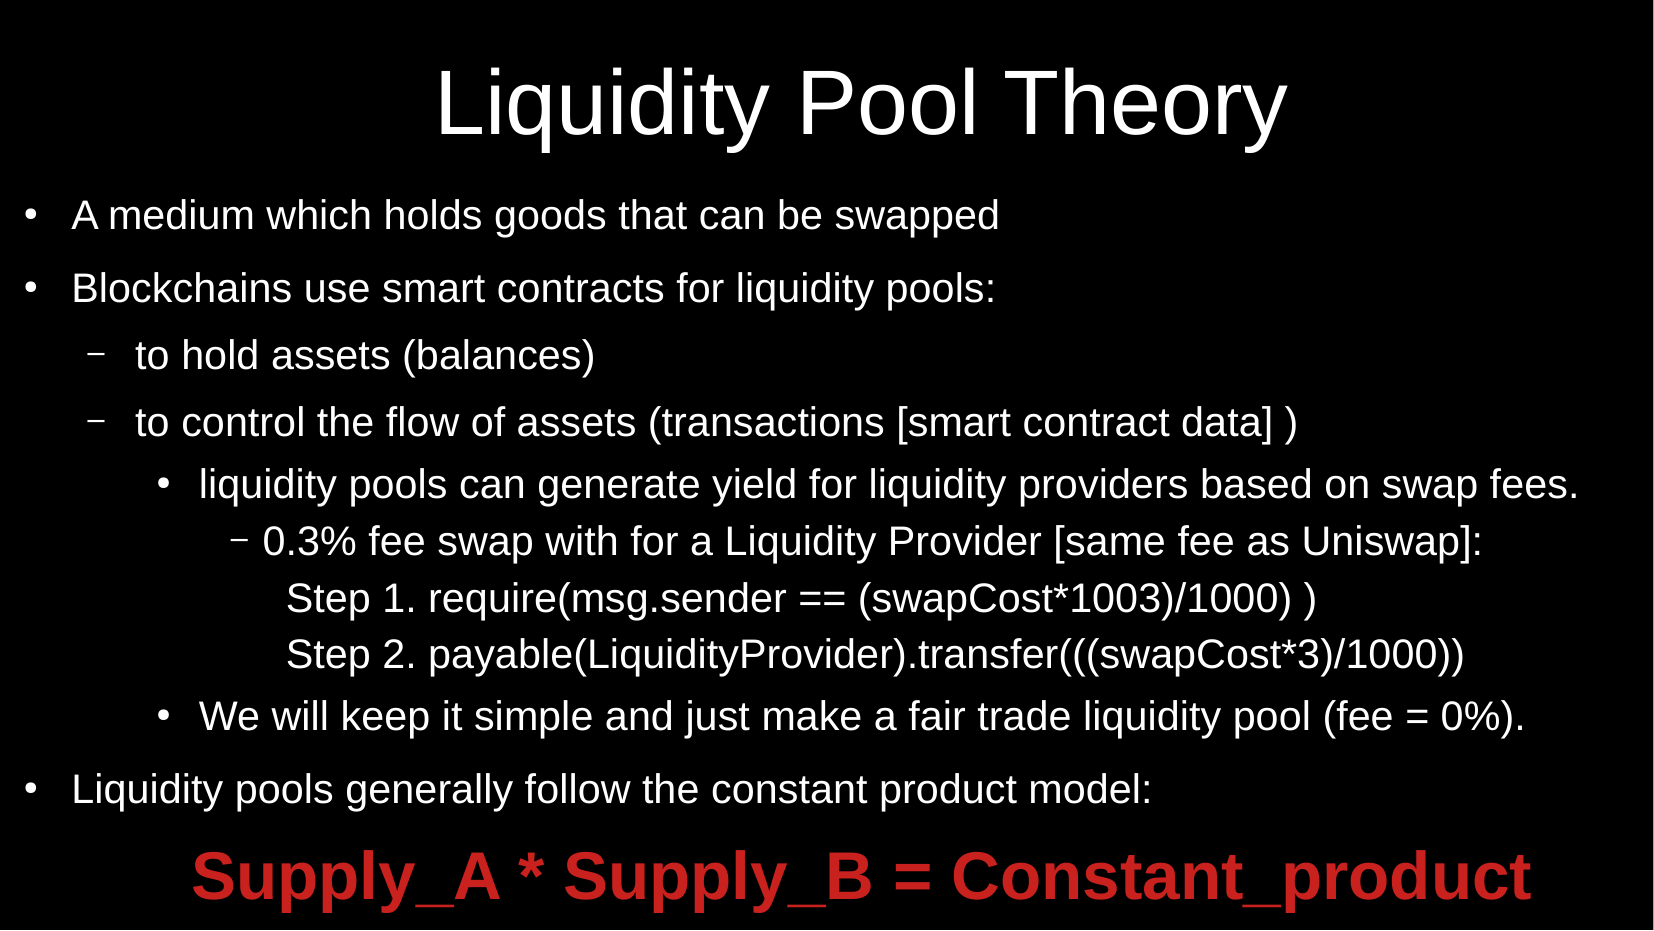

# Liquidity Pool Theory
A medium which holds goods that can be swapped
Blockchains use smart contracts for liquidity pools:
to hold assets (balances)
to control the flow of assets (transactions [smart contract data] )
liquidity pools can generate yield for liquidity providers based on swap fees.
0.3% fee swap with for a Liquidity Provider [same fee as Uniswap]:
 Step 1. require(msg.sender == (swapCost*1003)/1000) )
 Step 2. payable(LiquidityProvider).transfer(((swapCost*3)/1000))
We will keep it simple and just make a fair trade liquidity pool (fee = 0%).
Liquidity pools generally follow the constant product model:
Supply_A * Supply_B = Constant_product